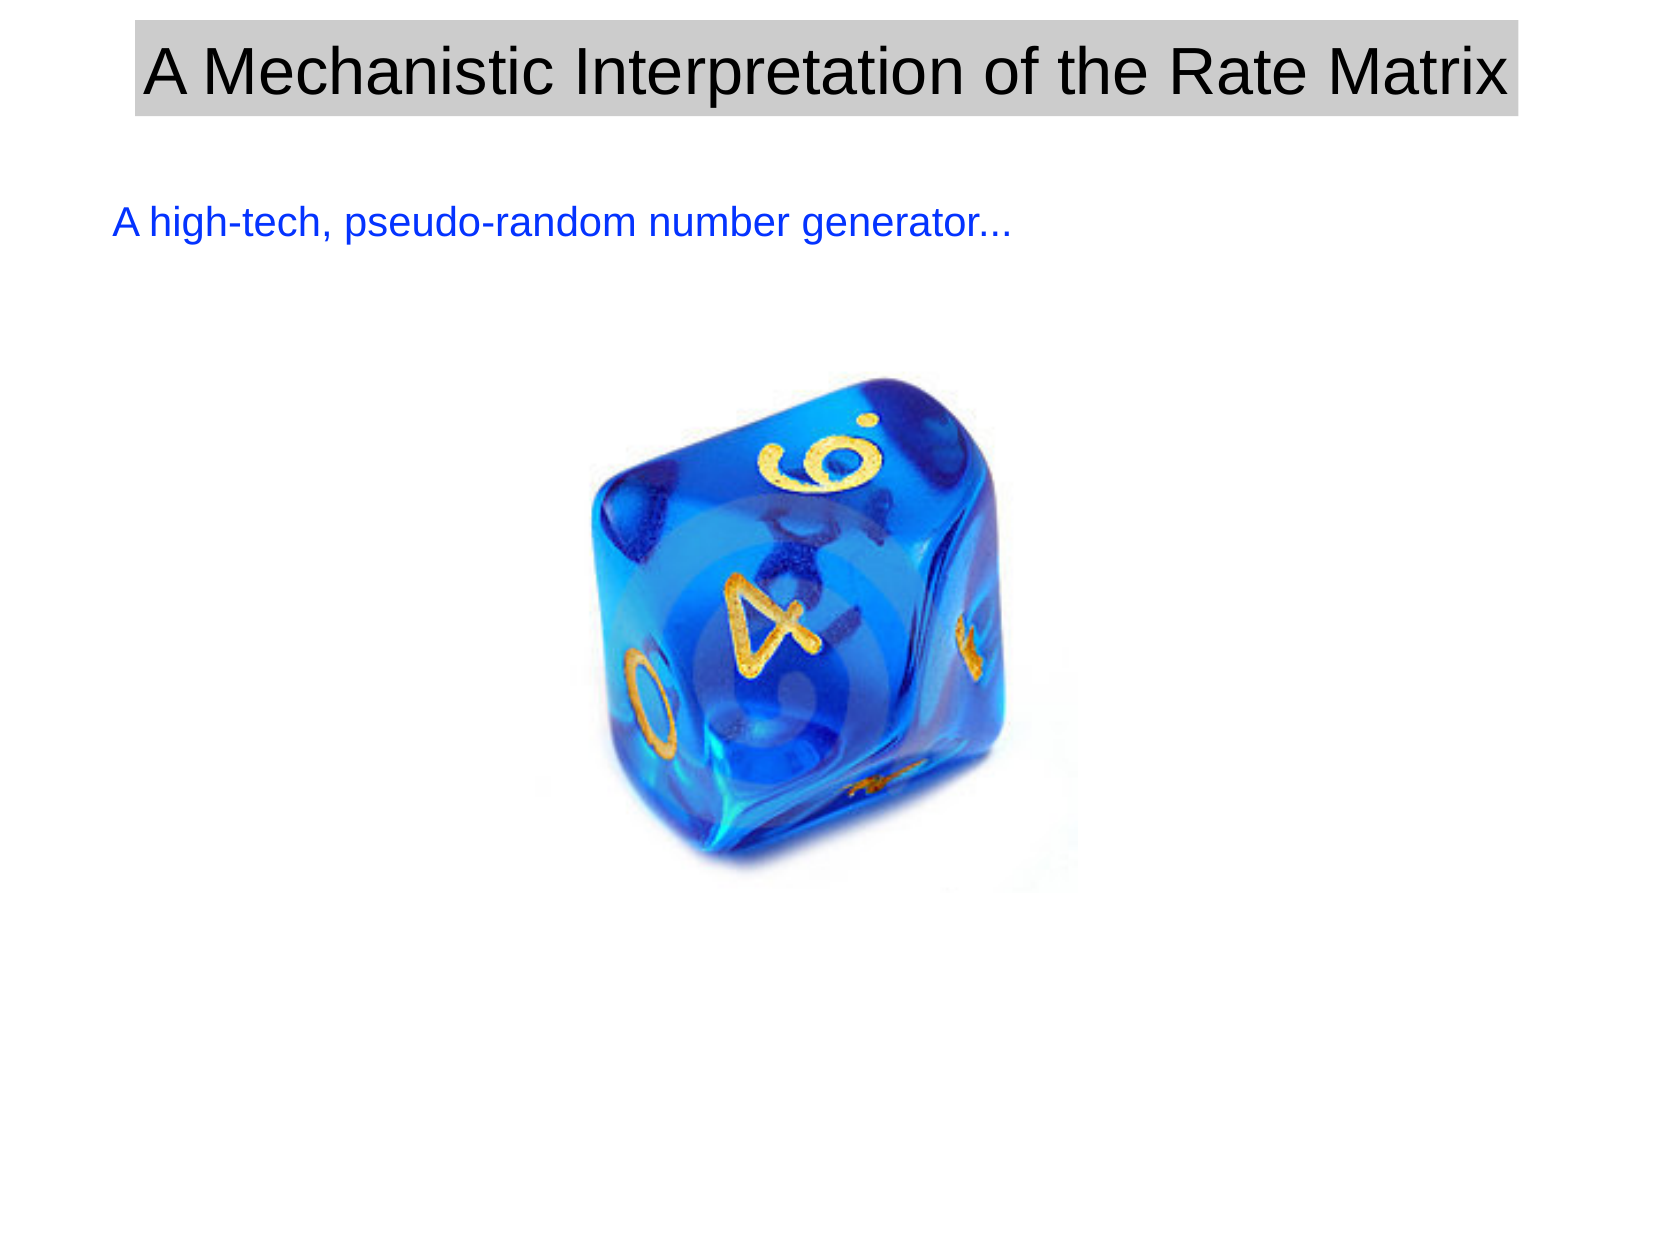

A Mechanistic Interpretation of the Rate Matrix
A high-tech, pseudo-random number generator...